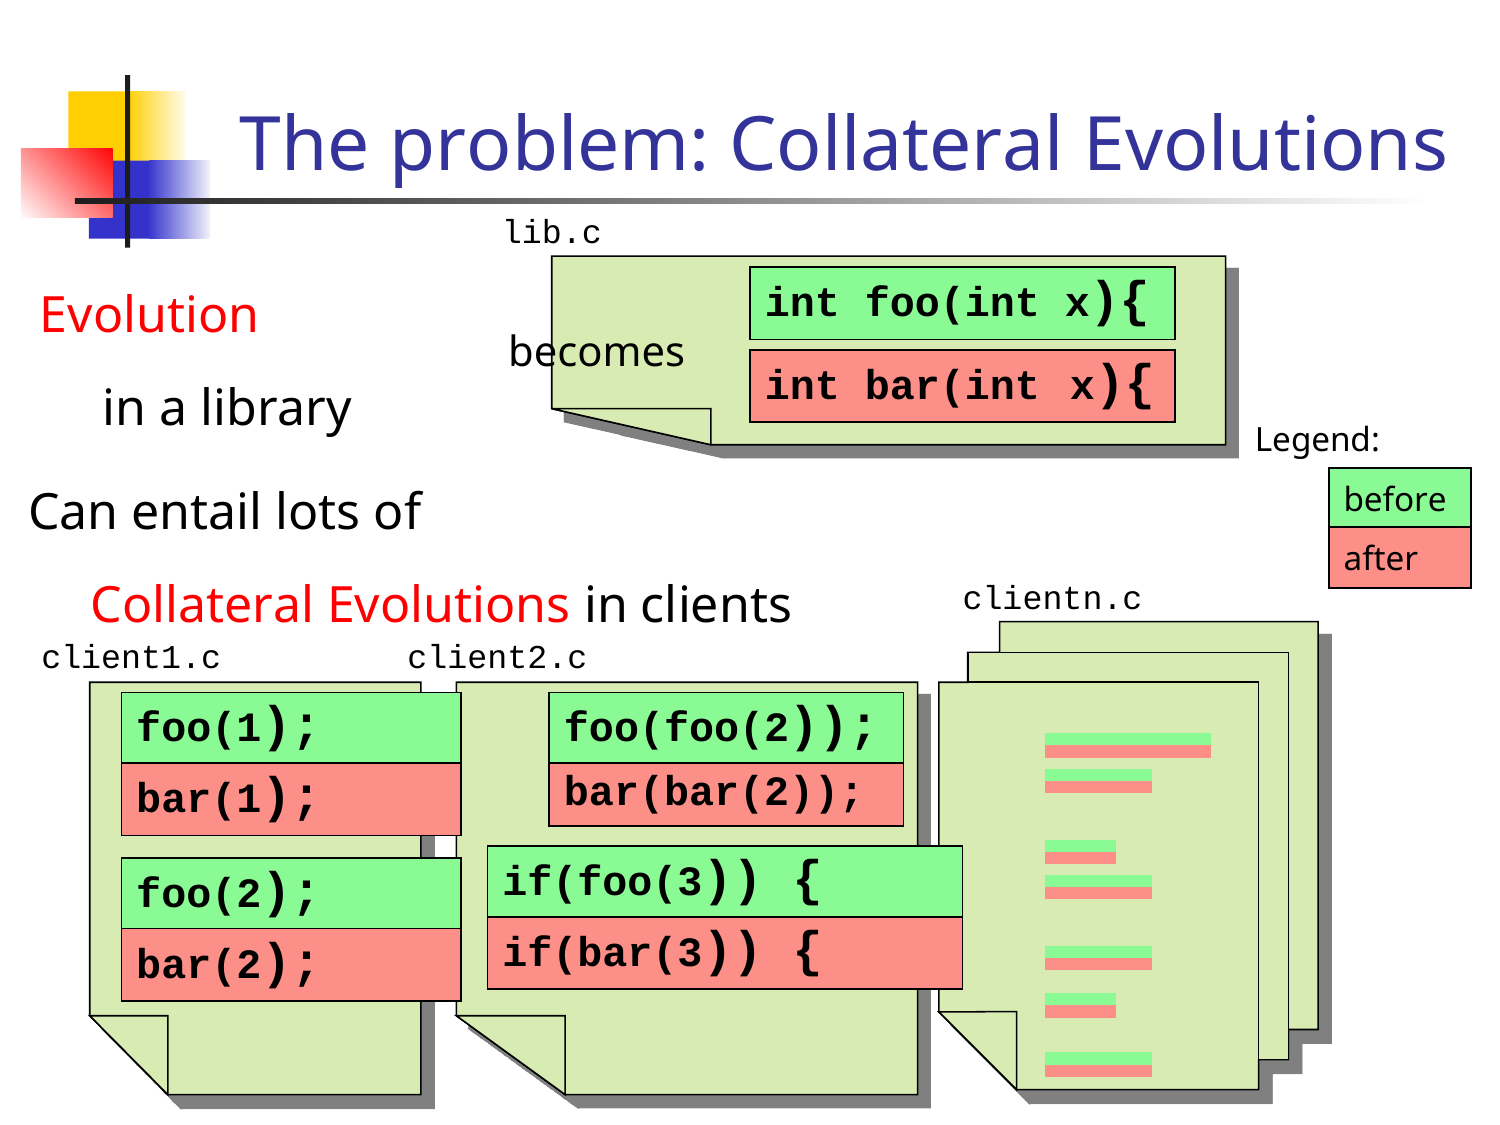

# The problem: Collateral Evolutions
lib.c
int foo(int x){
Evolution
	in a library
becomes
int bar(int x){
Legend:
Can entail lots of
	Collateral Evolutions in clients
before
after
clientn.c
client1.c
client2.c
foo(1);
bar(1);
foo(foo(2));
bar(bar(2));
if(foo(3)) {
foo(2);
bar(2);
if(bar(3)) {